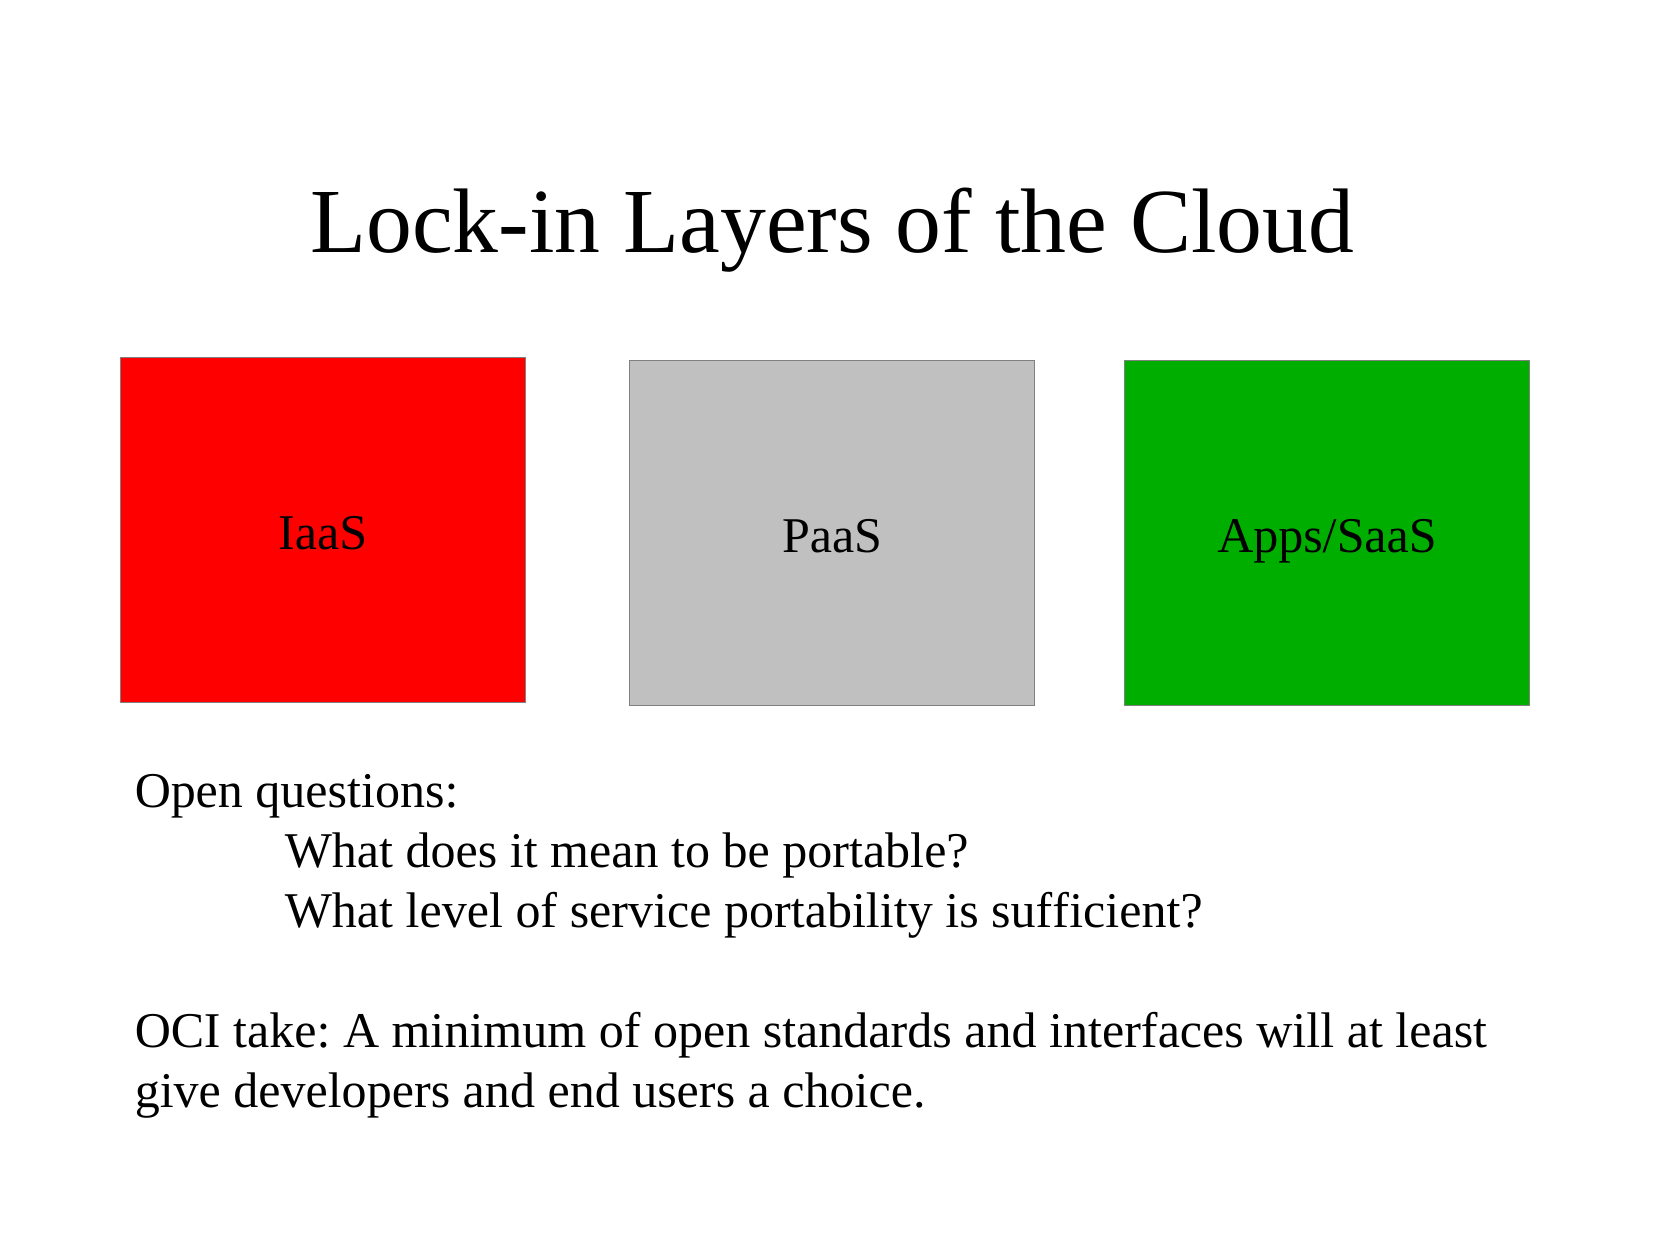

# Lock-in Layers of the Cloud
IaaS
PaaS
Apps/SaaS
Open questions:
	What does it mean to be portable?
	What level of service portability is sufficient?
OCI take: A minimum of open standards and interfaces will at least give developers and end users a choice.